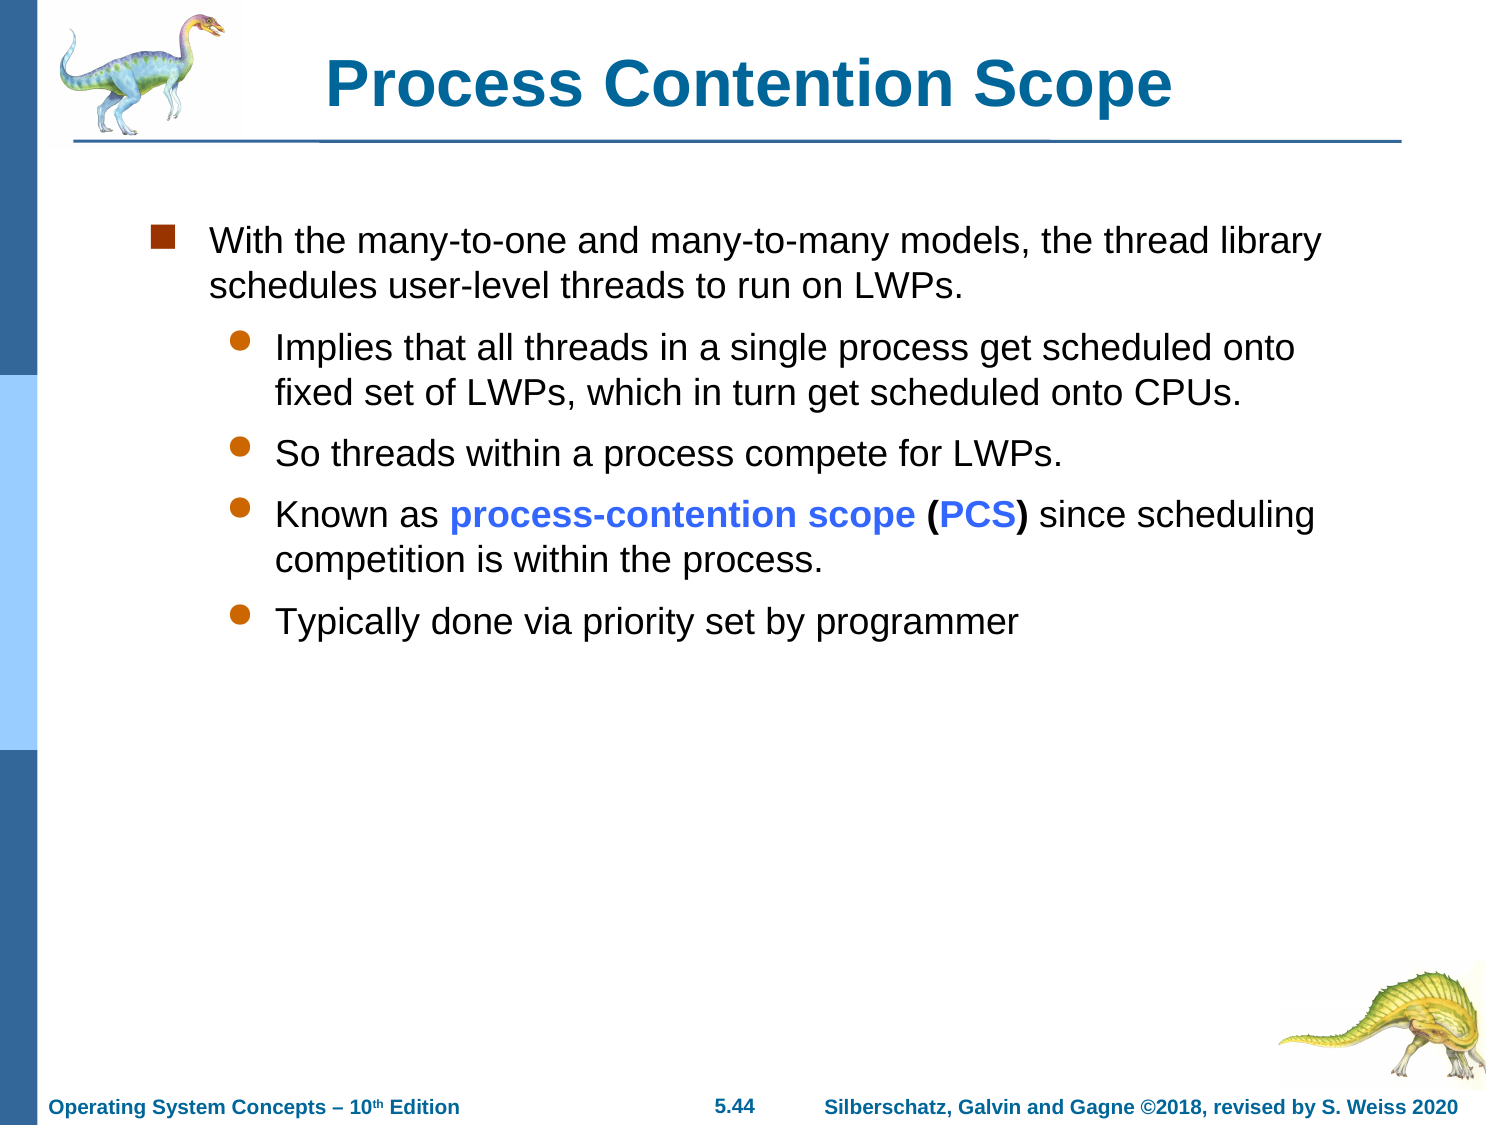

Process Contention Scope
With the many-to-one and many-to-many models, the thread library schedules user-level threads to run on LWPs.
Implies that all threads in a single process get scheduled onto fixed set of LWPs, which in turn get scheduled onto CPUs.
So threads within a process compete for LWPs.
Known as process-contention scope (PCS) since scheduling competition is within the process.
Typically done via priority set by programmer